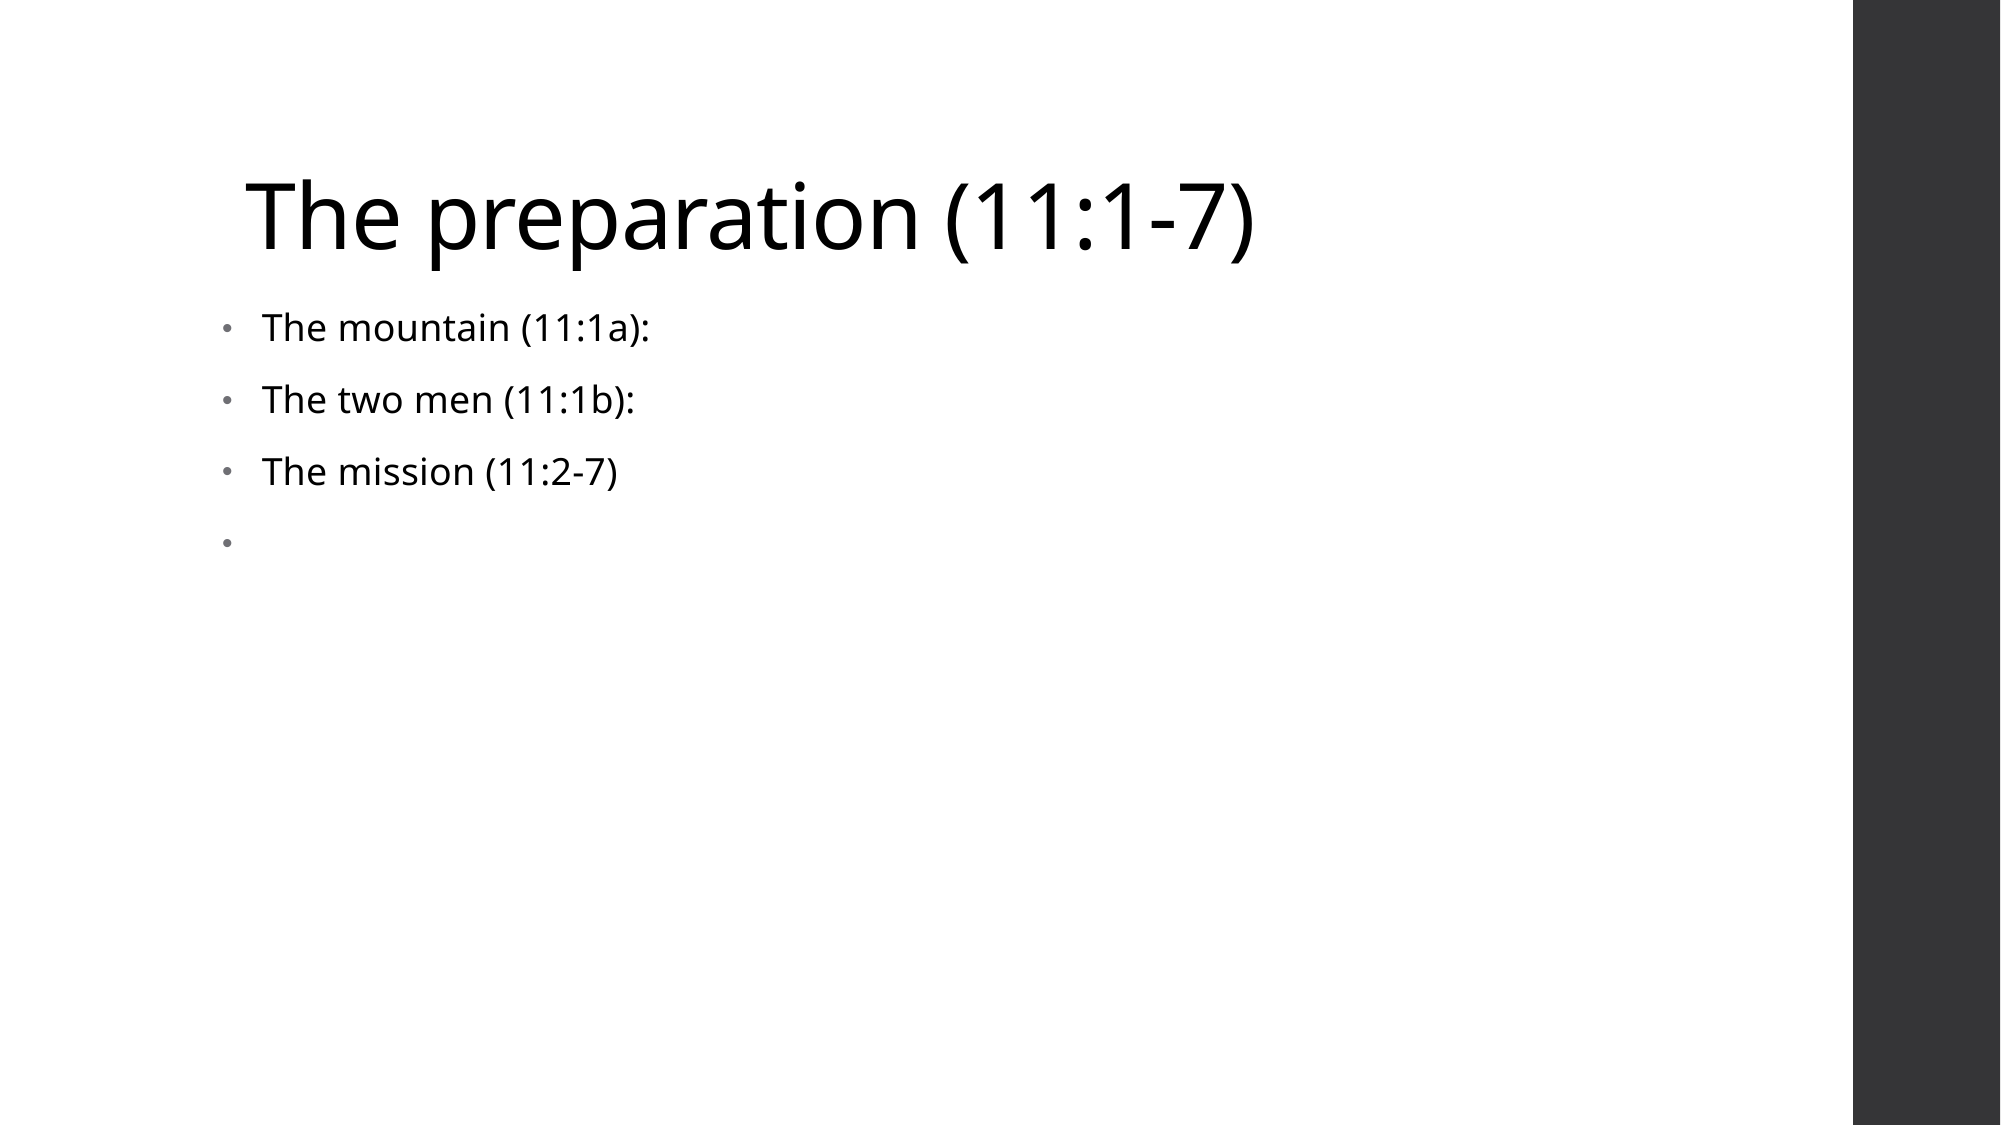

# The preparation (11:1-7)
 The mountain (11:1a):
 The two men (11:1b):
 The mission (11:2-7)